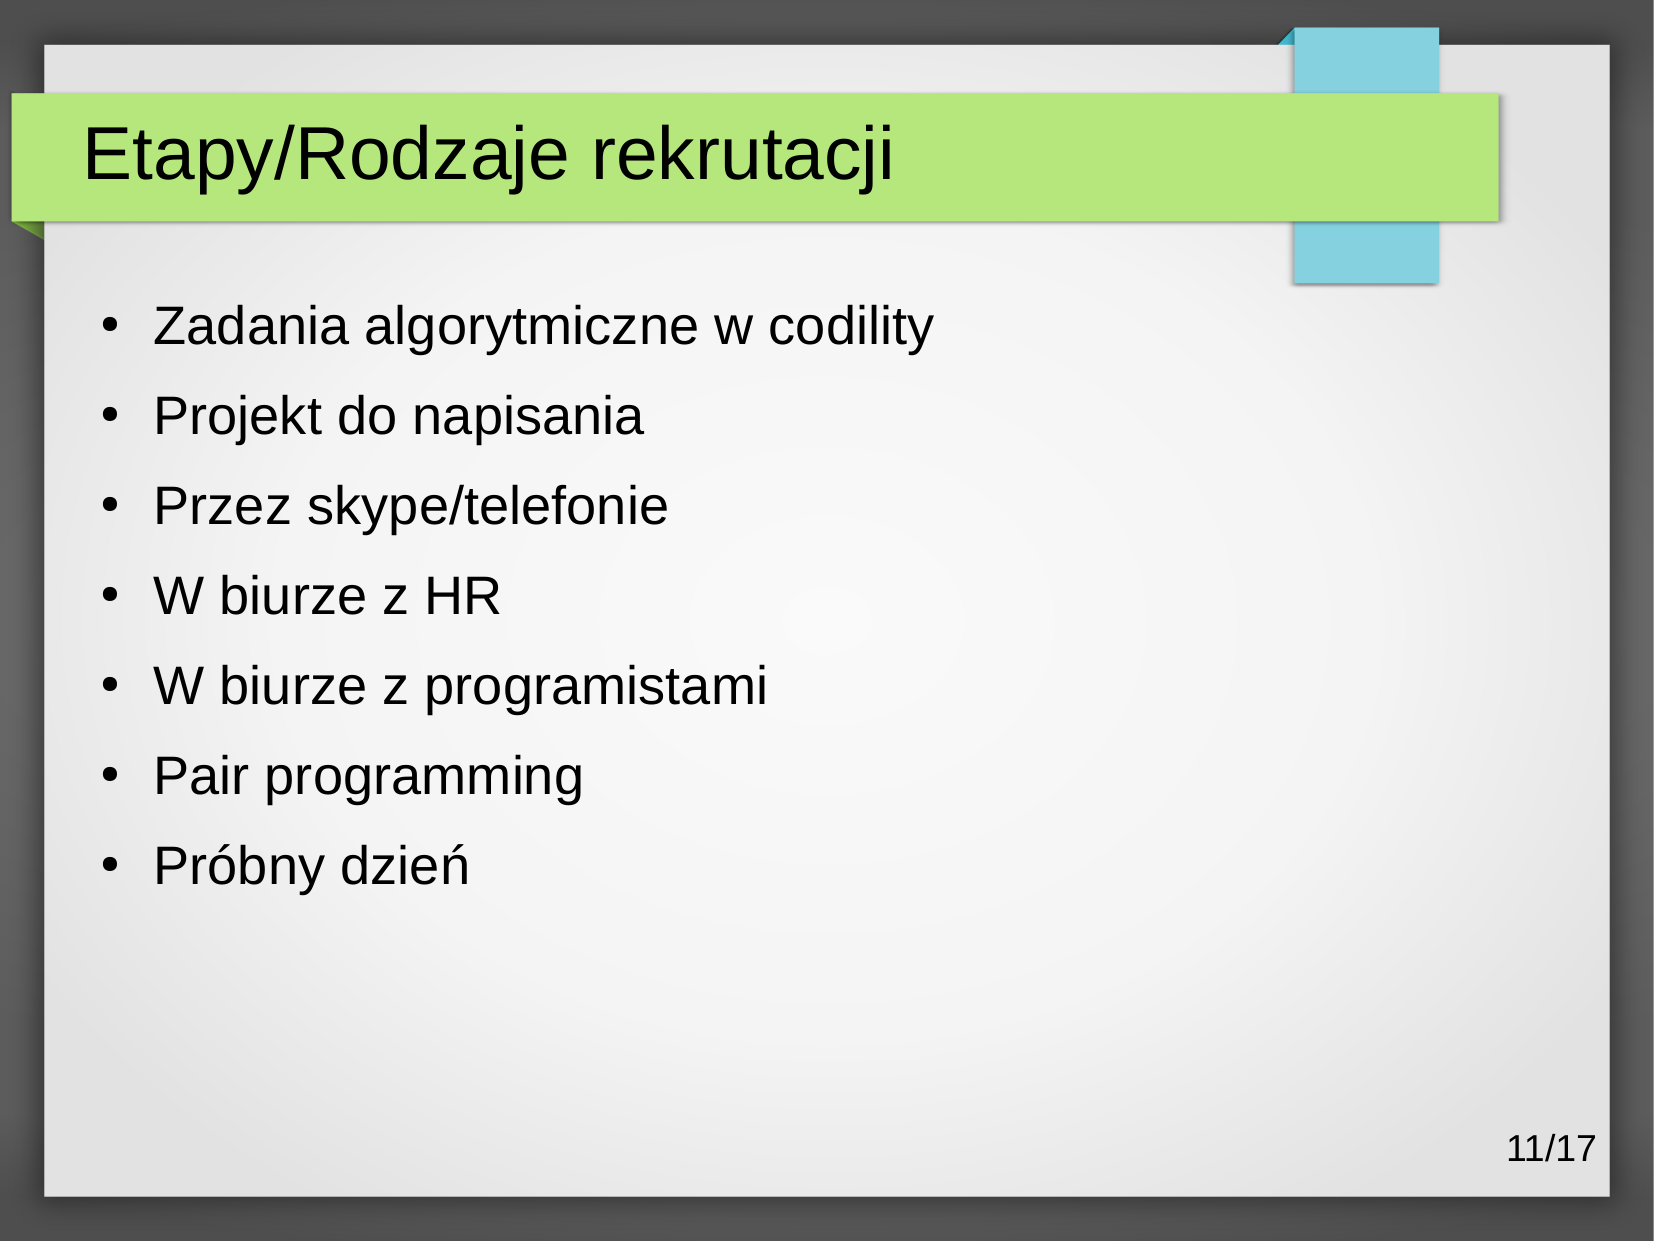

# Etapy/Rodzaje rekrutacji
Zadania algorytmiczne w codility
Projekt do napisania
Przez skype/telefonie
W biurze z HR
W biurze z programistami
Pair programming
Próbny dzień